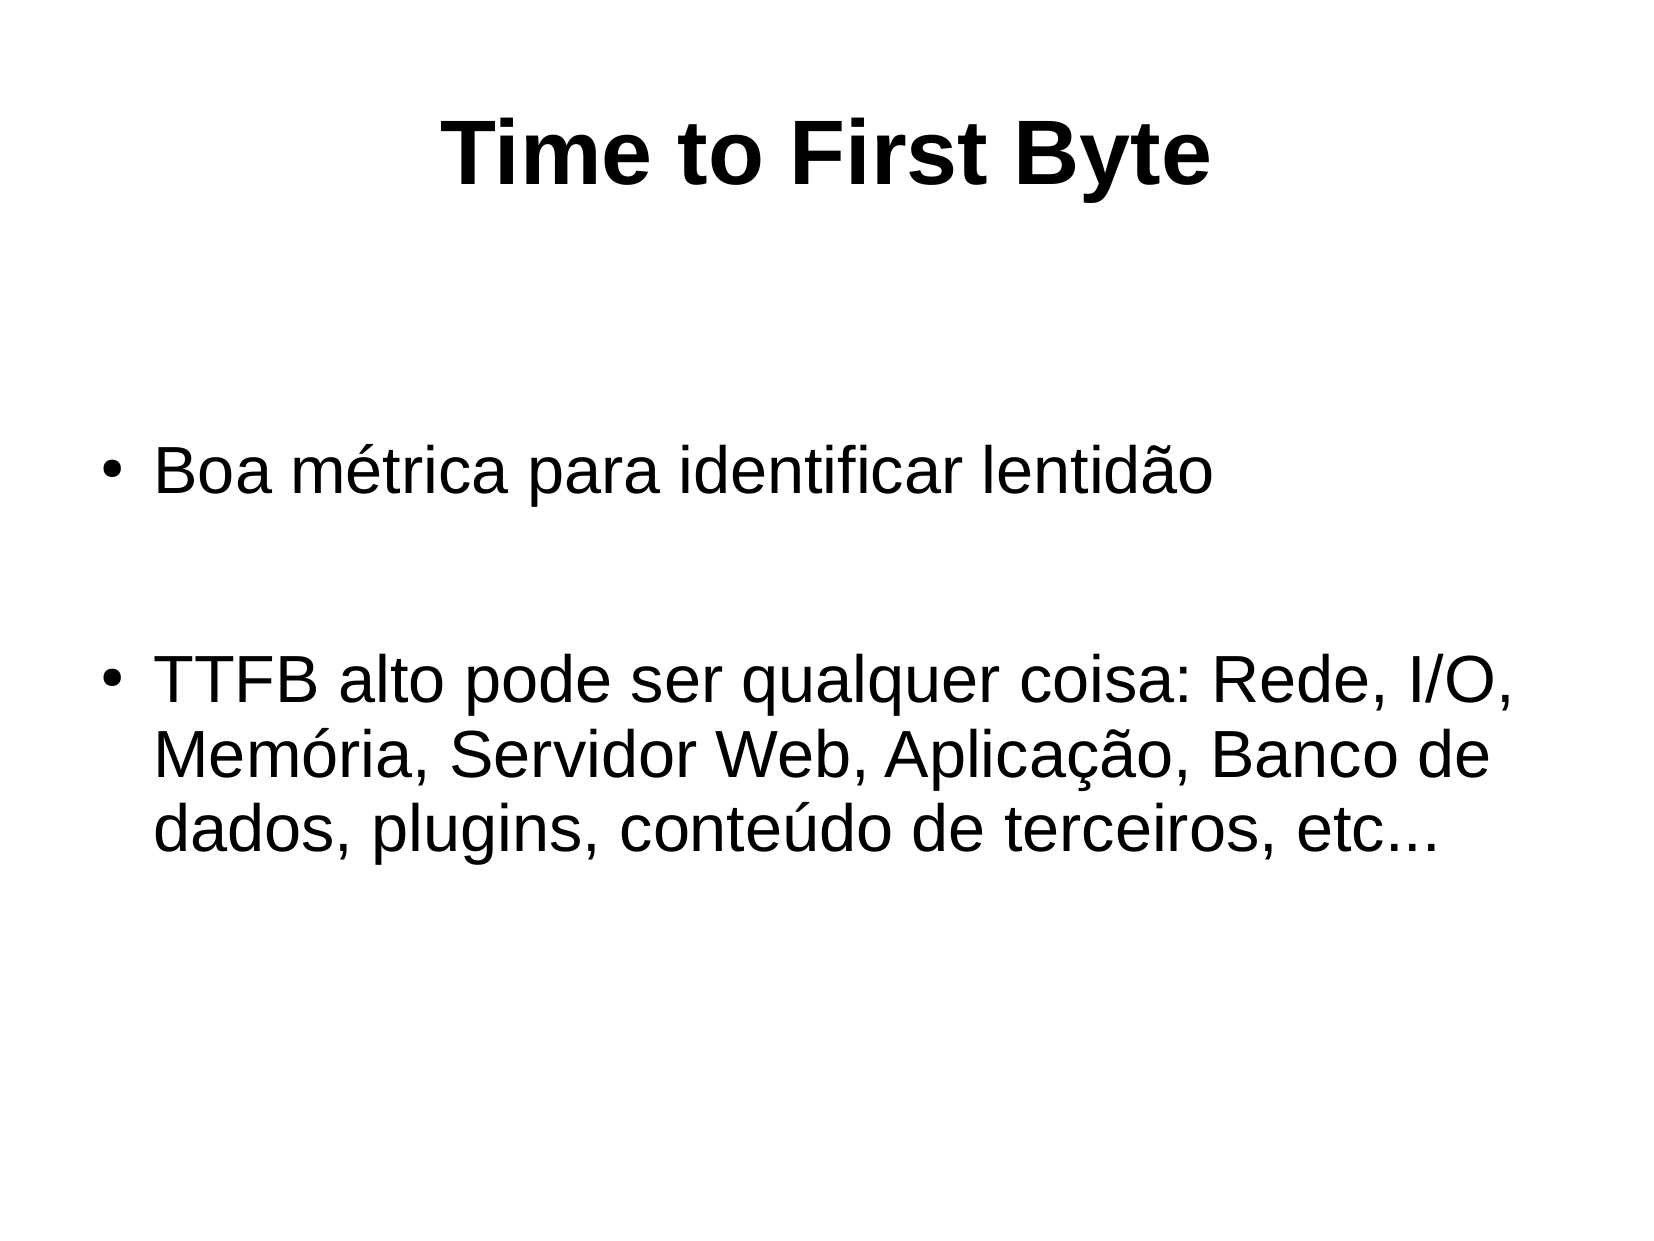

# Time to First Byte
Boa métrica para identificar lentidão
TTFB alto pode ser qualquer coisa: Rede, I/O, Memória, Servidor Web, Aplicação, Banco de dados, plugins, conteúdo de terceiros, etc...